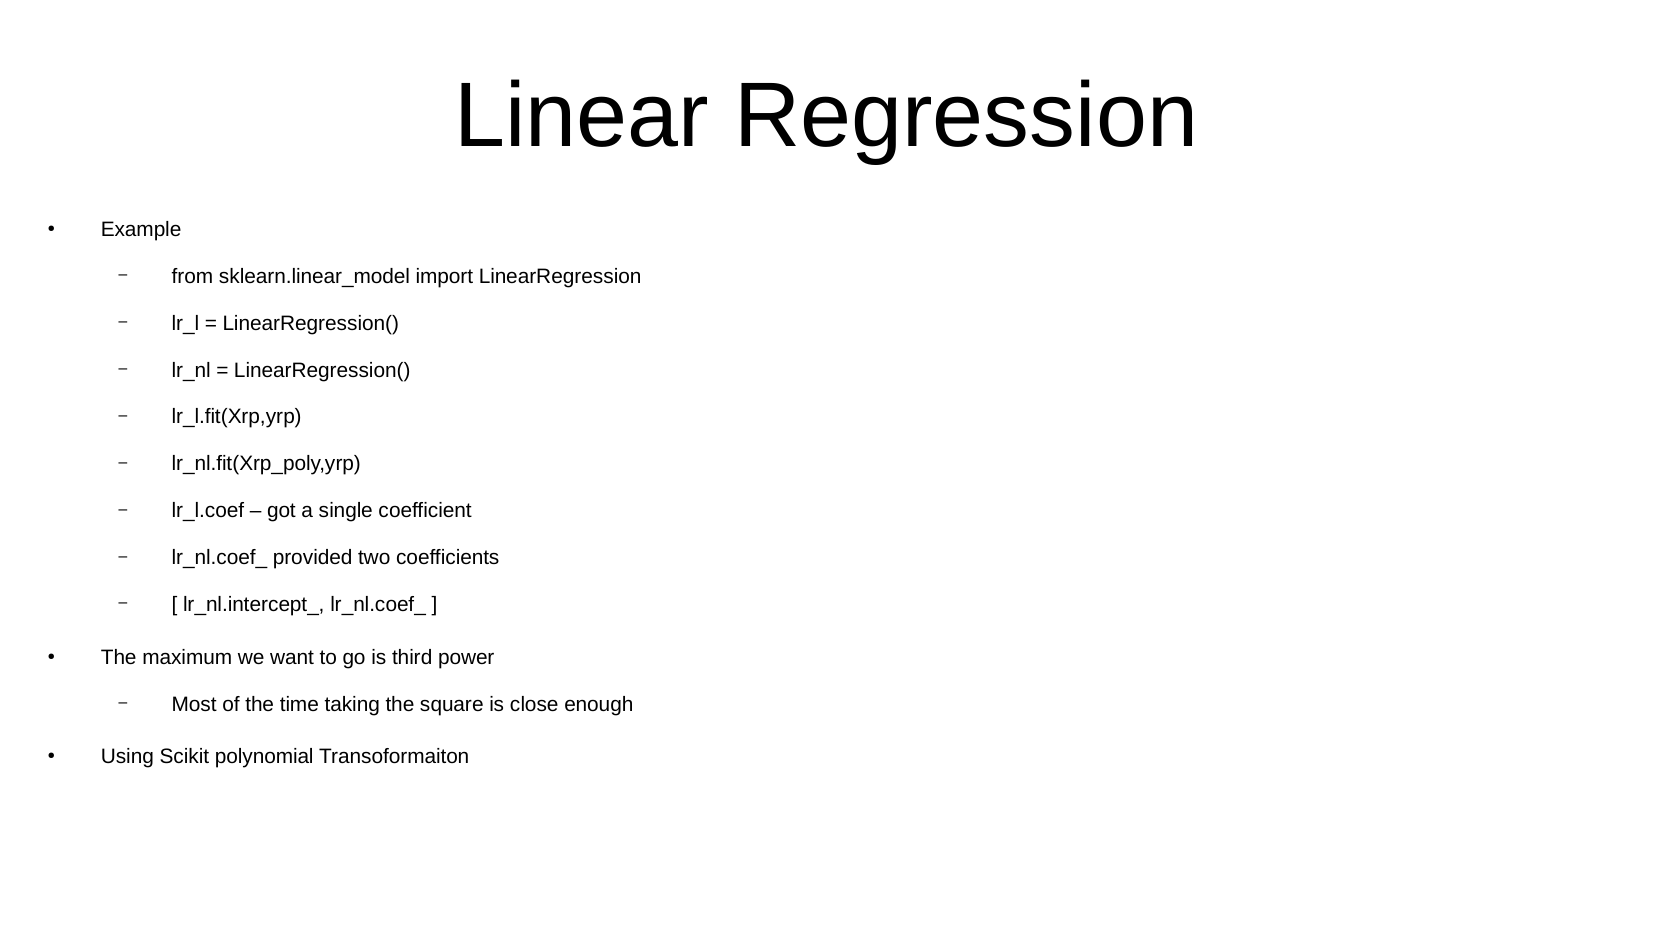

# Linear Regression
Example
from sklearn.linear_model import LinearRegression
lr_l = LinearRegression()
lr_nl = LinearRegression()
lr_l.fit(Xrp,yrp)
lr_nl.fit(Xrp_poly,yrp)
lr_l.coef – got a single coefficient
lr_nl.coef_ provided two coefficients
[ lr_nl.intercept_, lr_nl.coef_ ]
The maximum we want to go is third power
Most of the time taking the square is close enough
Using Scikit polynomial Transoformaiton